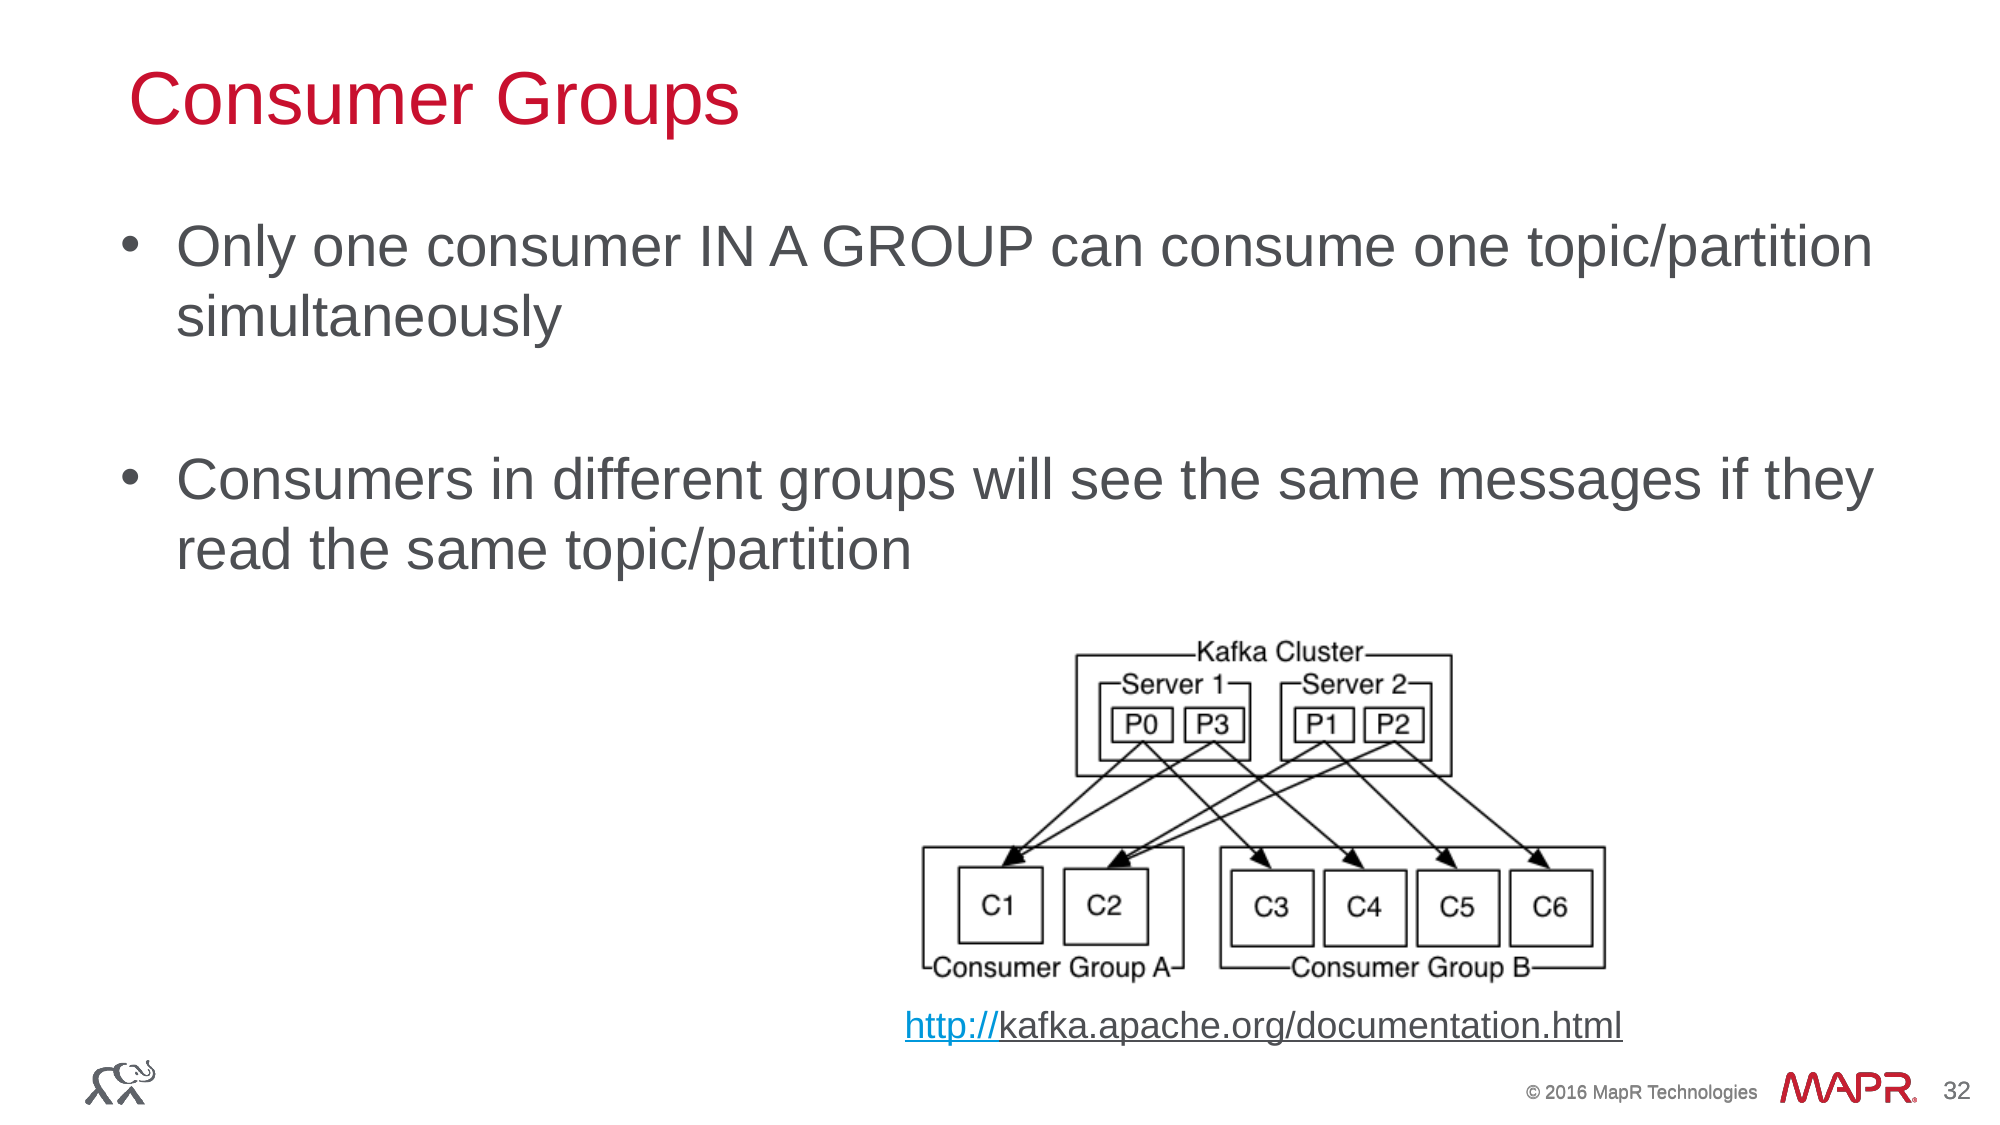

# Consumer Groups
Only one consumer IN A GROUP can consume one topic/partition simultaneously
Consumers in different groups will see the same messages if they read the same topic/partition
http://kafka.apache.org/documentation.html